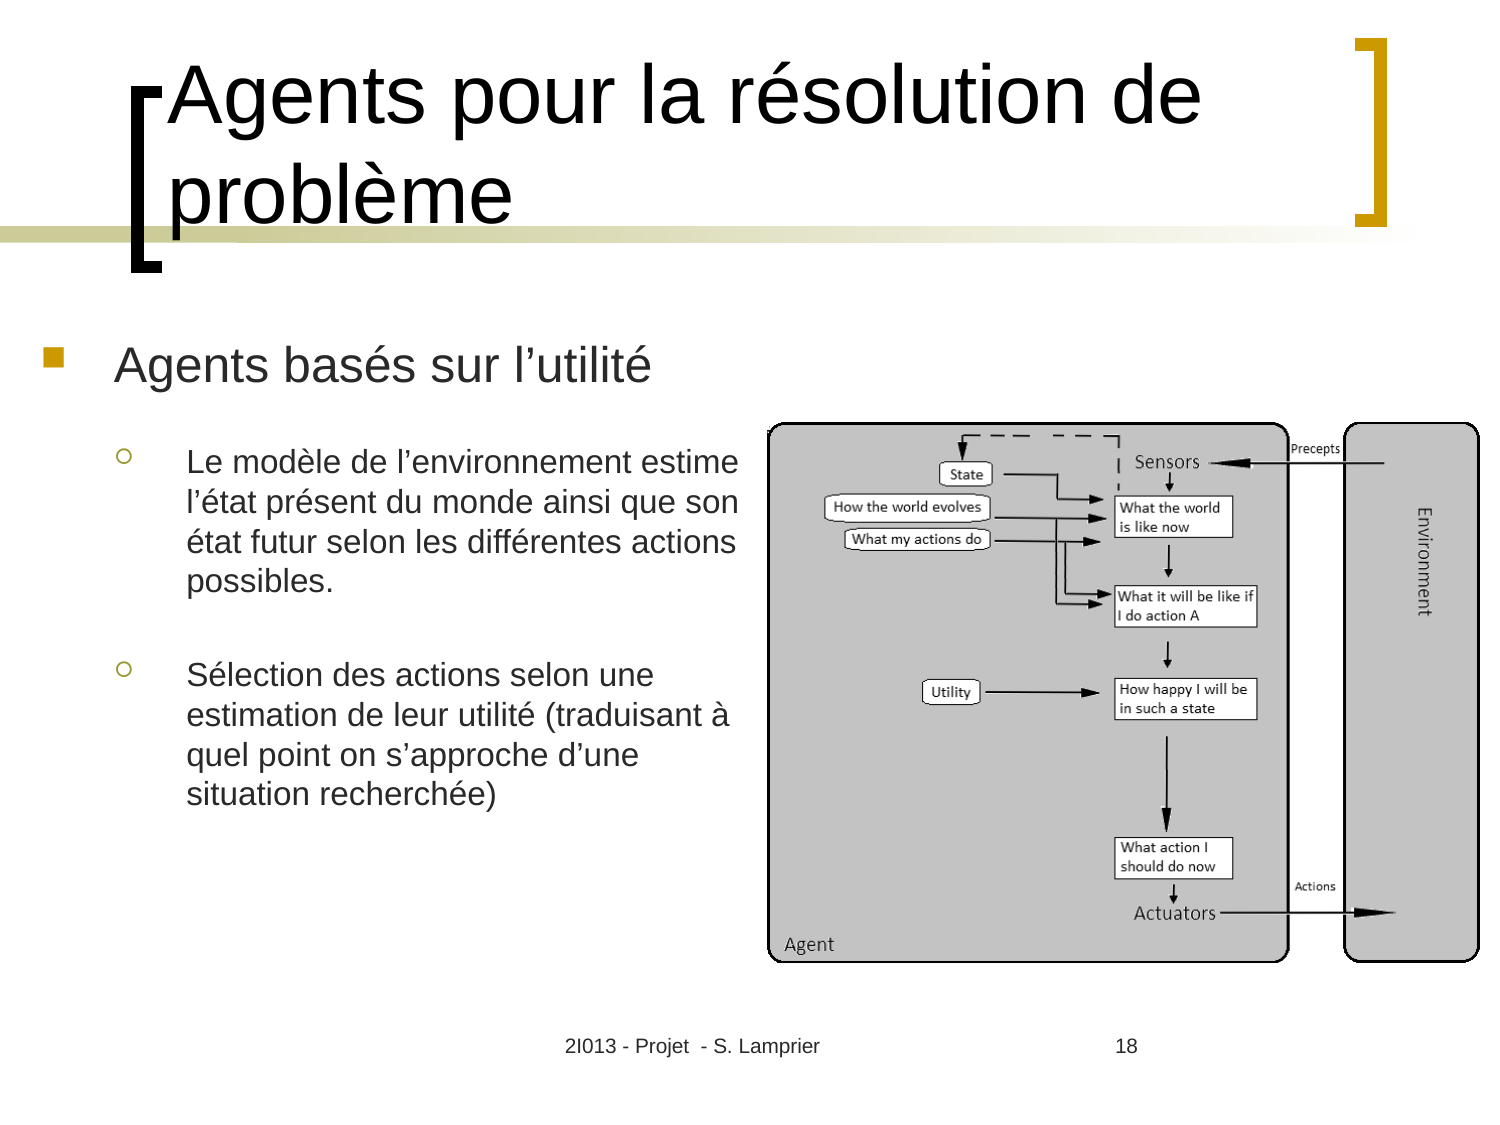

# Agents pour la résolution de problème
Agents basés sur l’utilité
Le modèle de l’environnement estime l’état présent du monde ainsi que son état futur selon les différentes actions possibles.
Sélection des actions selon une estimation de leur utilité (traduisant à quel point on s’approche d’une situation recherchée)
2I013 - Projet - S. Lamprier